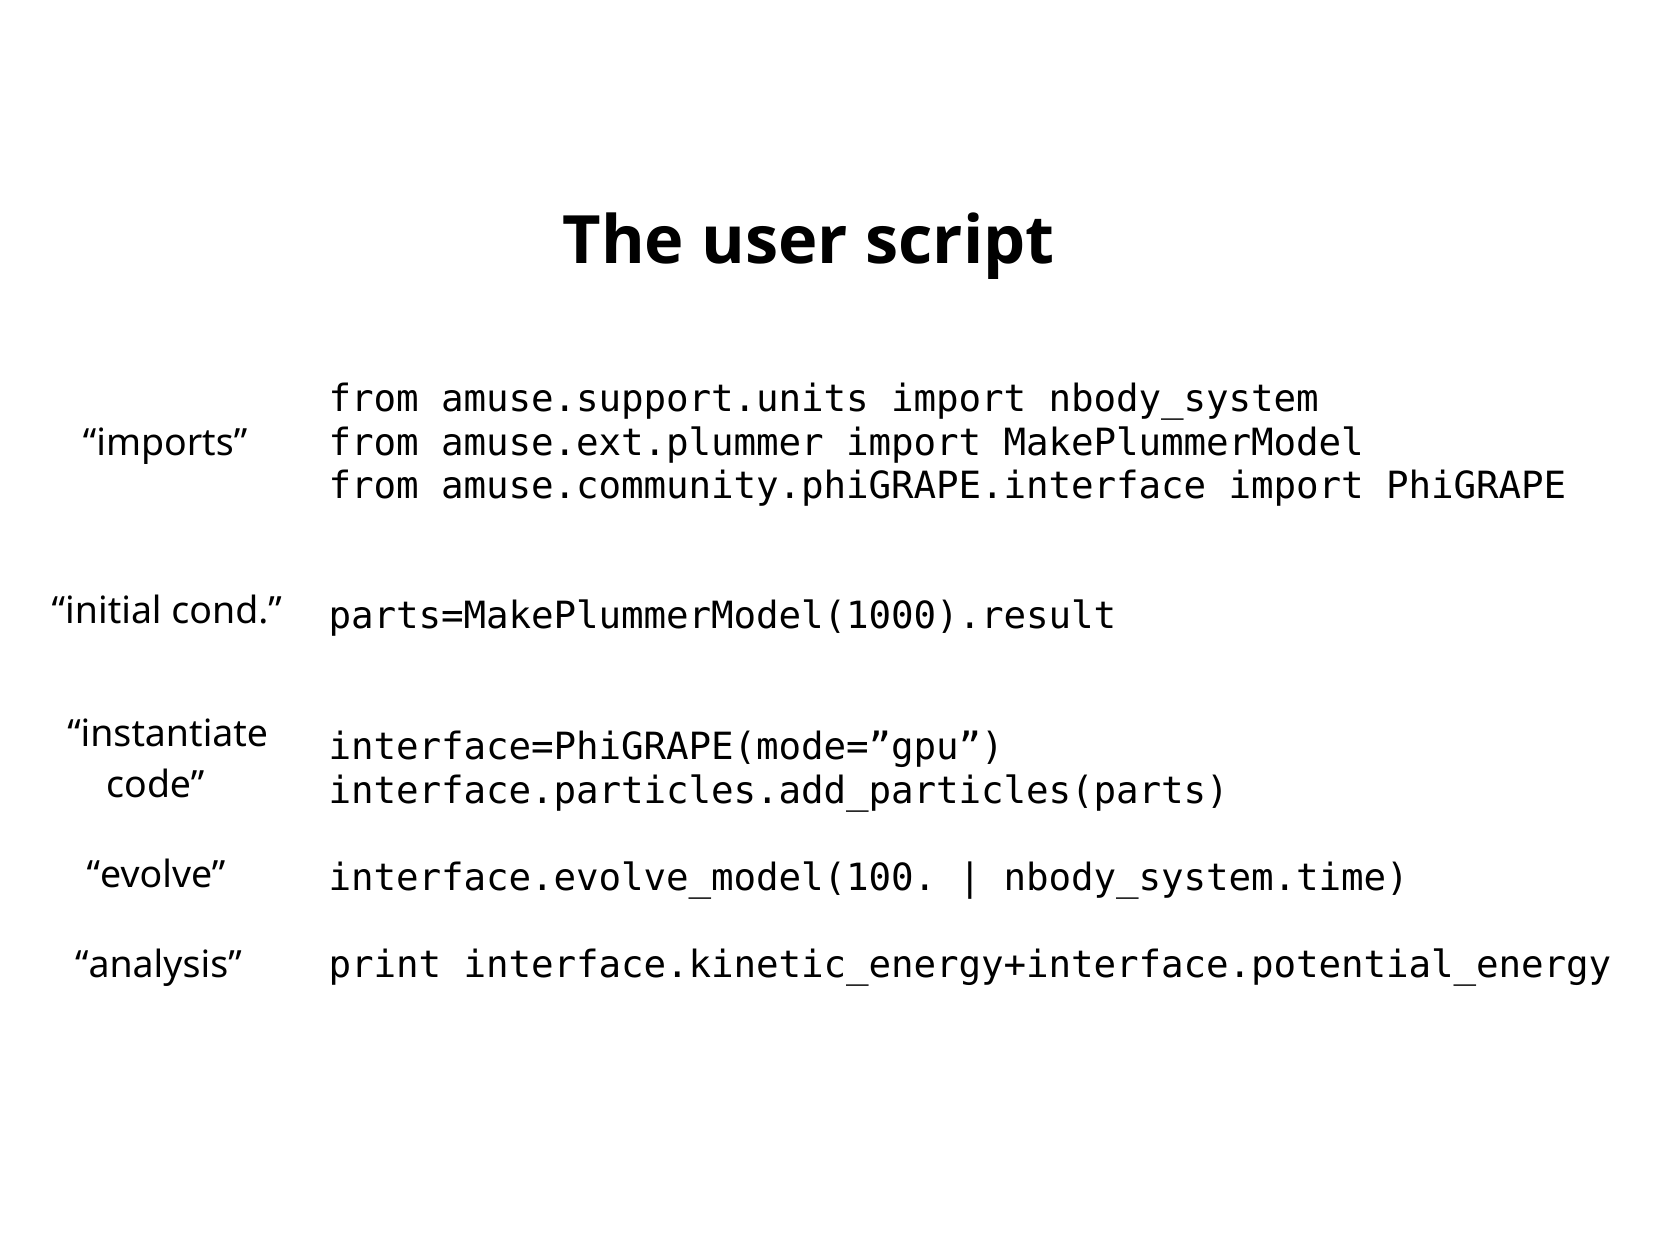

The user script
from amuse.support.units import nbody_system
from amuse.ext.plummer import MakePlummerModel
from amuse.community.phiGRAPE.interface import PhiGRAPE
parts=MakePlummerModel(1000).result
interface=PhiGRAPE(mode=”gpu”)
interface.particles.add_particles(parts)
interface.evolve_model(100. | nbody_system.time)
print interface.kinetic_energy+interface.potential_energy
“imports”
“initial cond.”
“instantiate
 code”
“evolve”
“analysis”